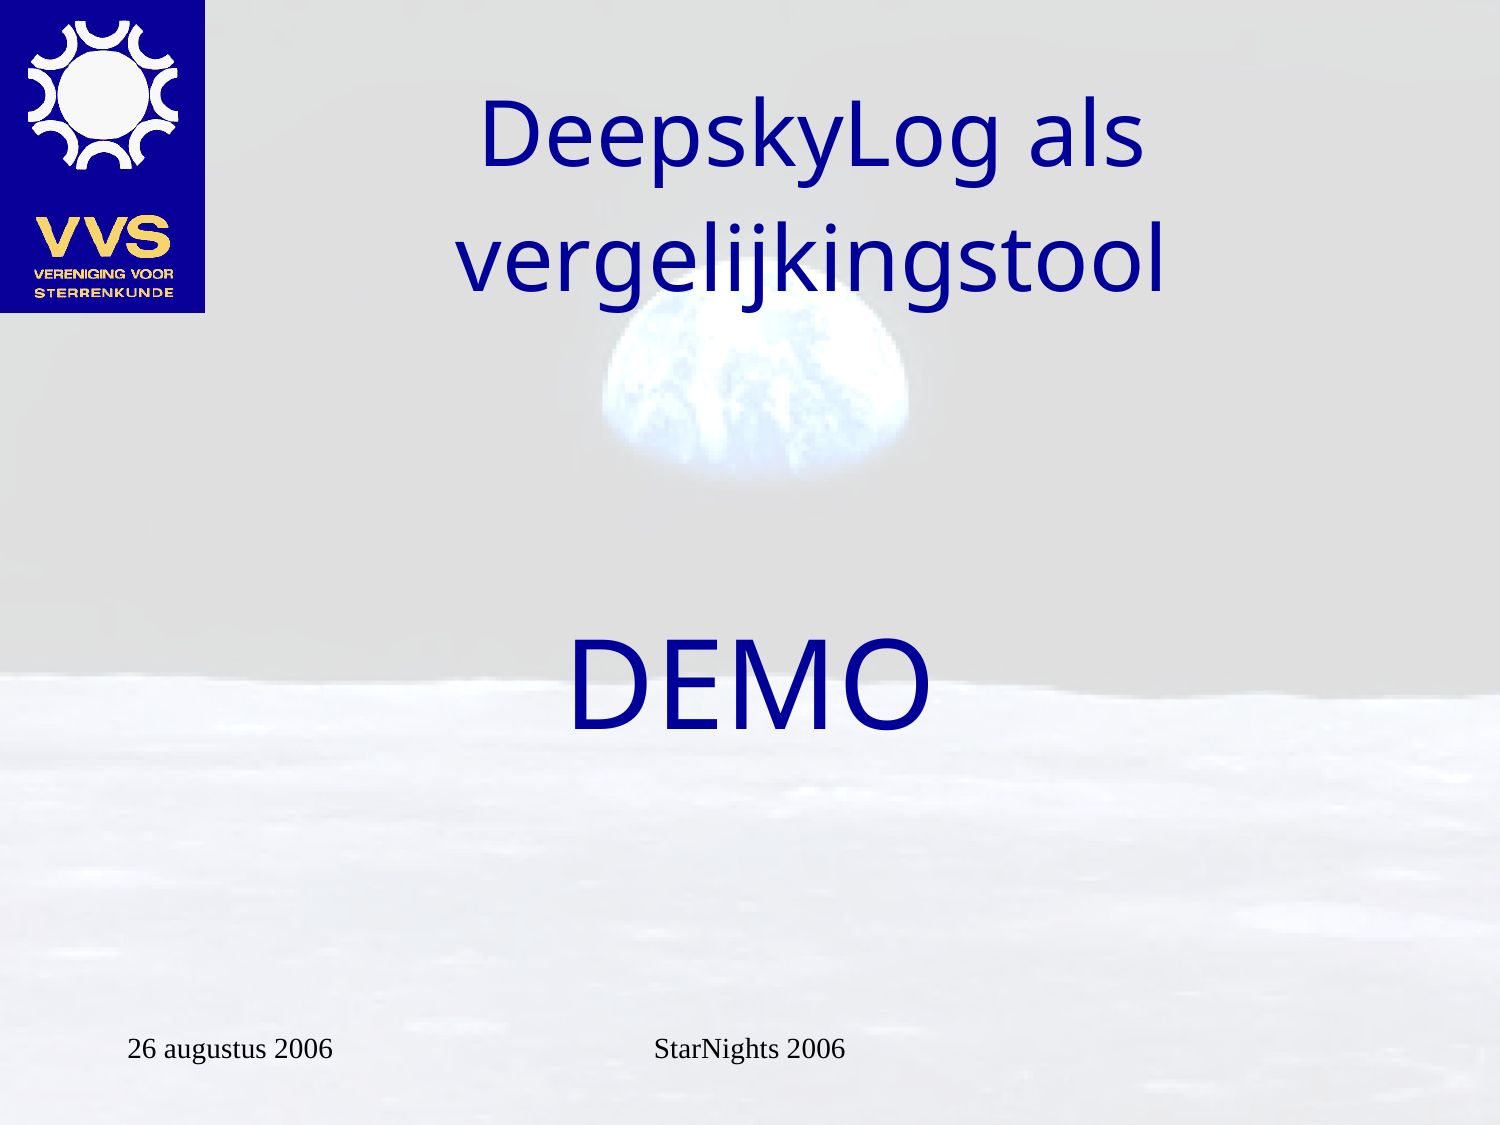

# DeepskyLog als vergelijkingstool
DEMO
26 augustus 2006
StarNights 2006